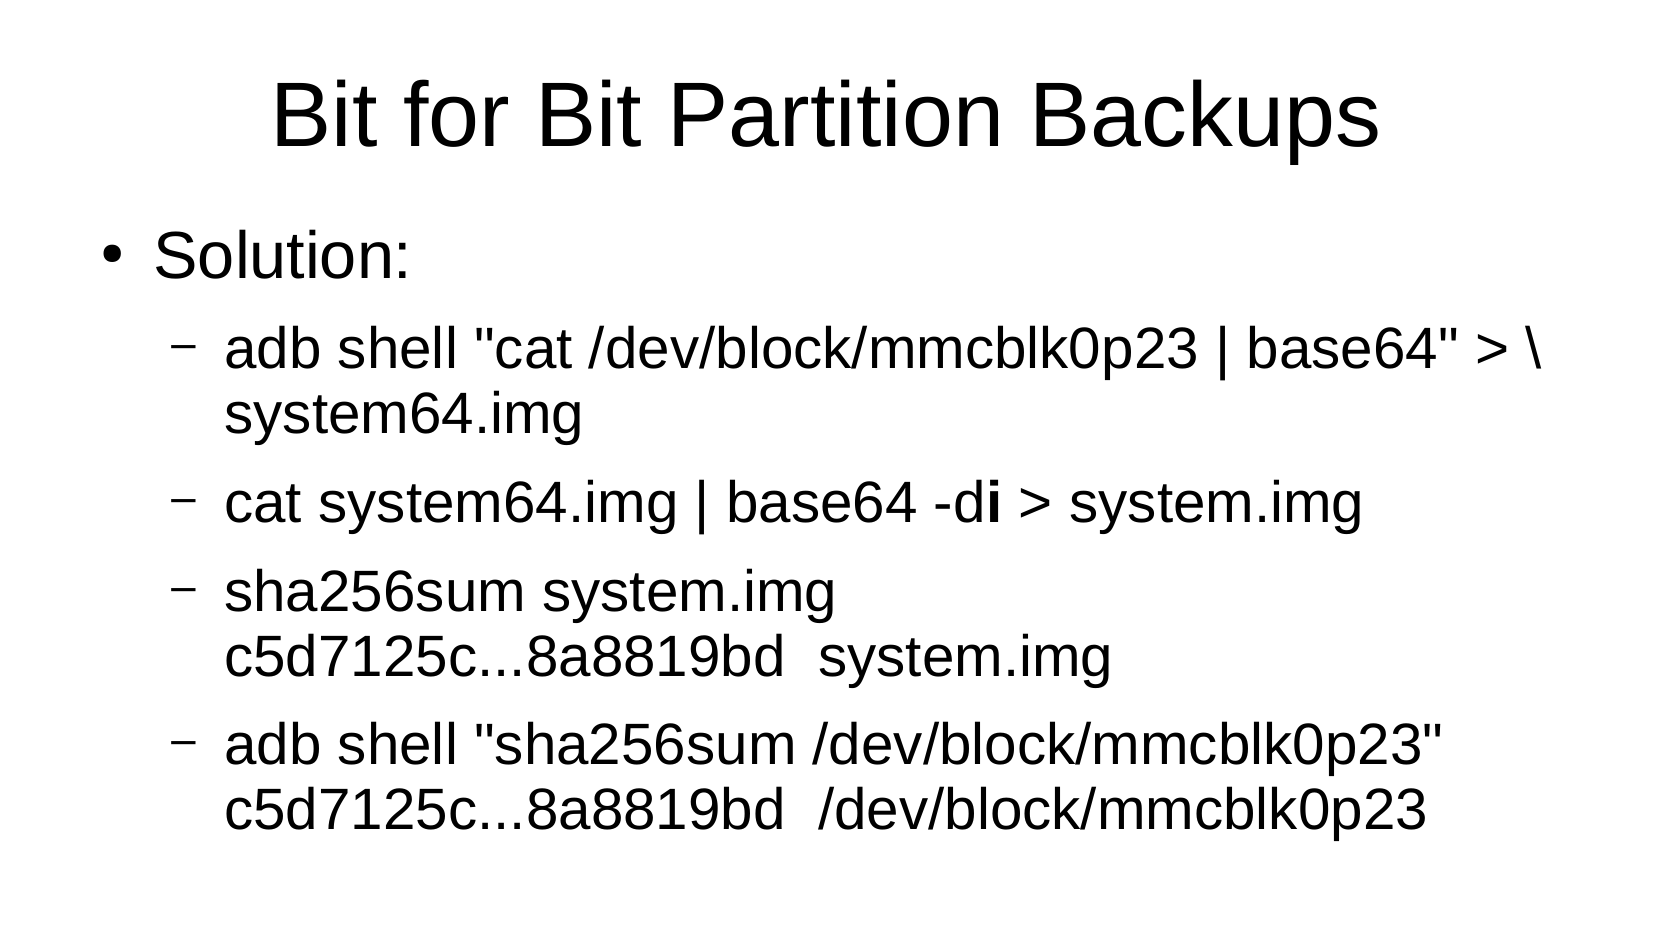

# Bit for Bit Partition Backups
Solution:
adb shell "cat /dev/block/mmcblk0p23 | base64" > \ system64.img
cat system64.img | base64 -di > system.img
sha256sum system.img
c5d7125c...8a8819bd system.img
adb shell "sha256sum /dev/block/mmcblk0p23"
c5d7125c...8a8819bd /dev/block/mmcblk0p23